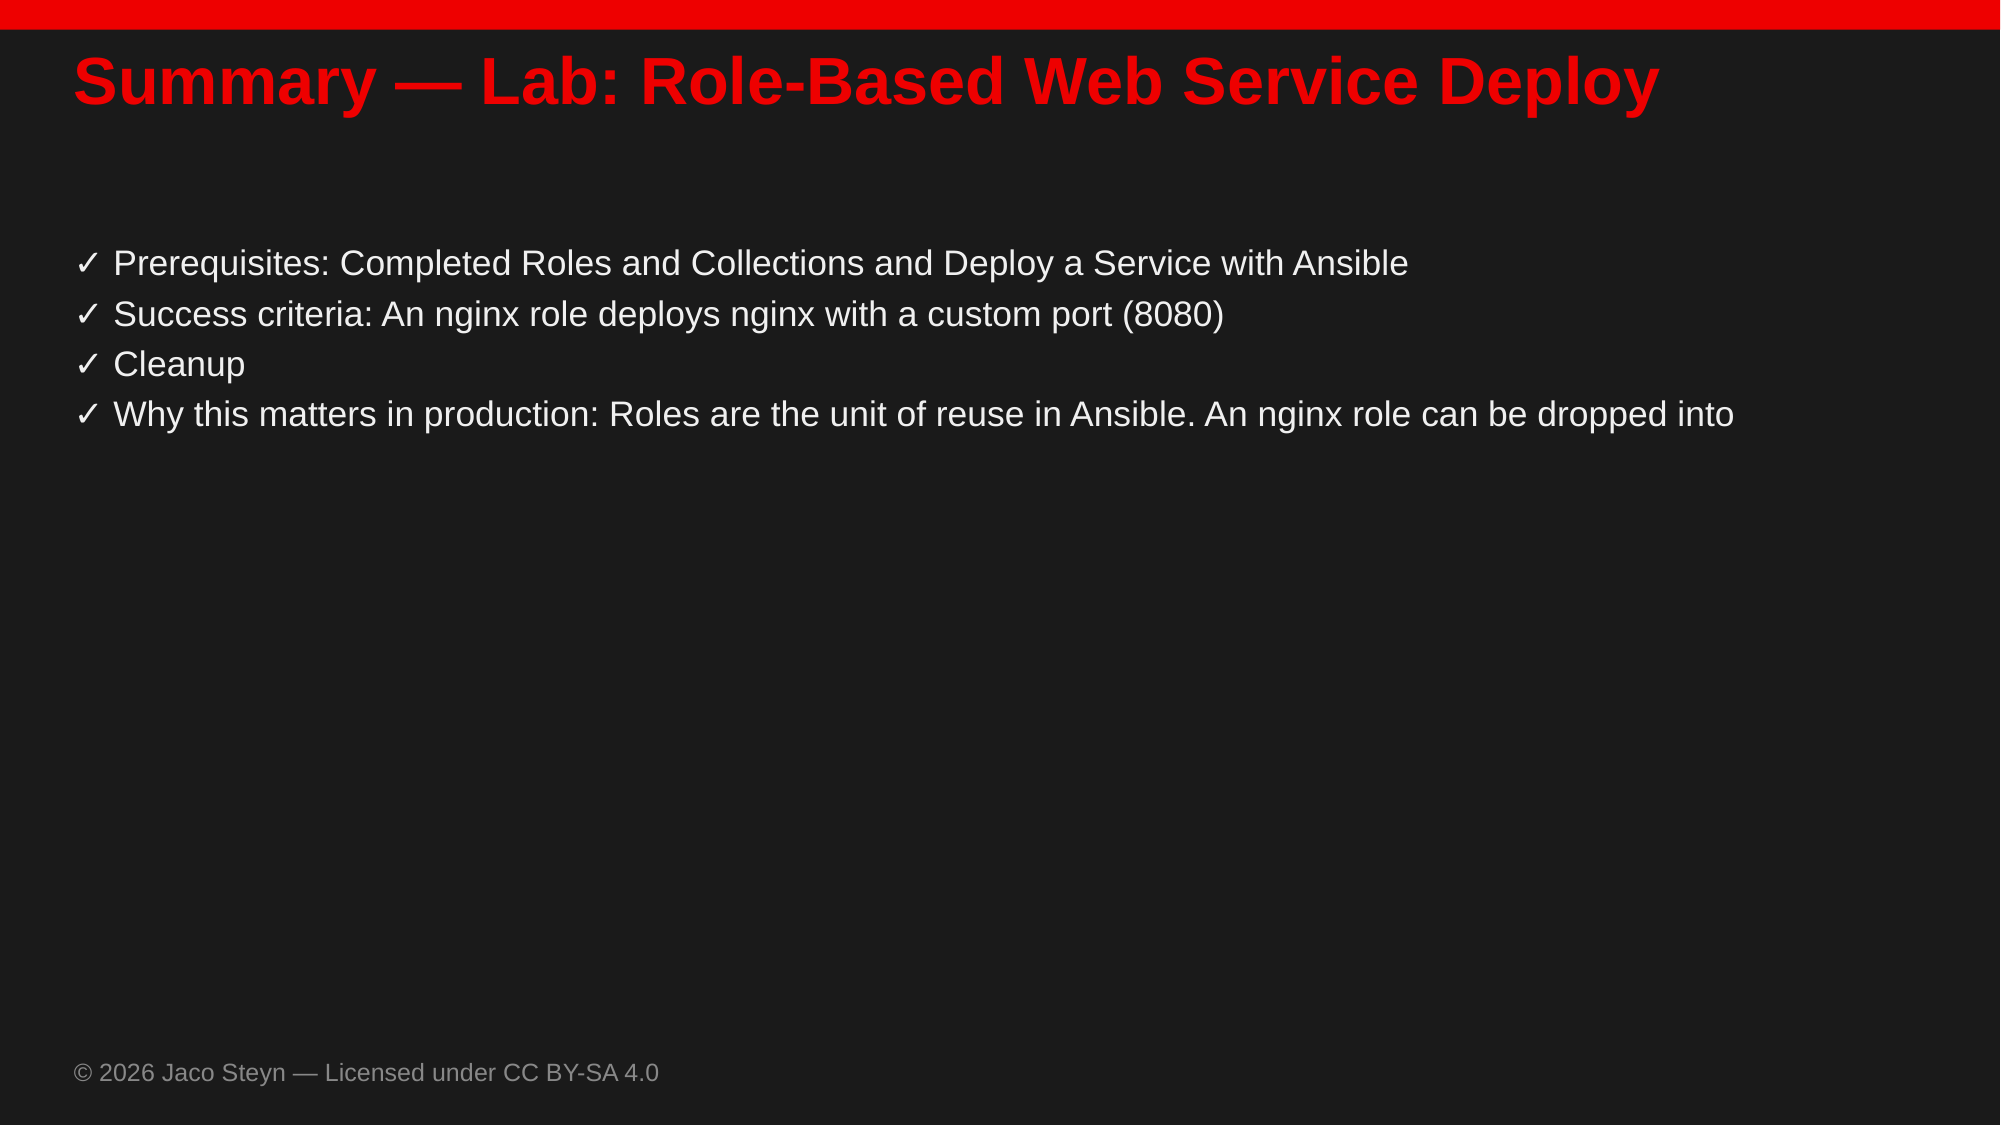

Summary — Lab: Role-Based Web Service Deploy
✓ Prerequisites: Completed Roles and Collections and Deploy a Service with Ansible
✓ Success criteria: An nginx role deploys nginx with a custom port (8080)
✓ Cleanup
✓ Why this matters in production: Roles are the unit of reuse in Ansible. An nginx role can be dropped into
© 2026 Jaco Steyn — Licensed under CC BY-SA 4.0